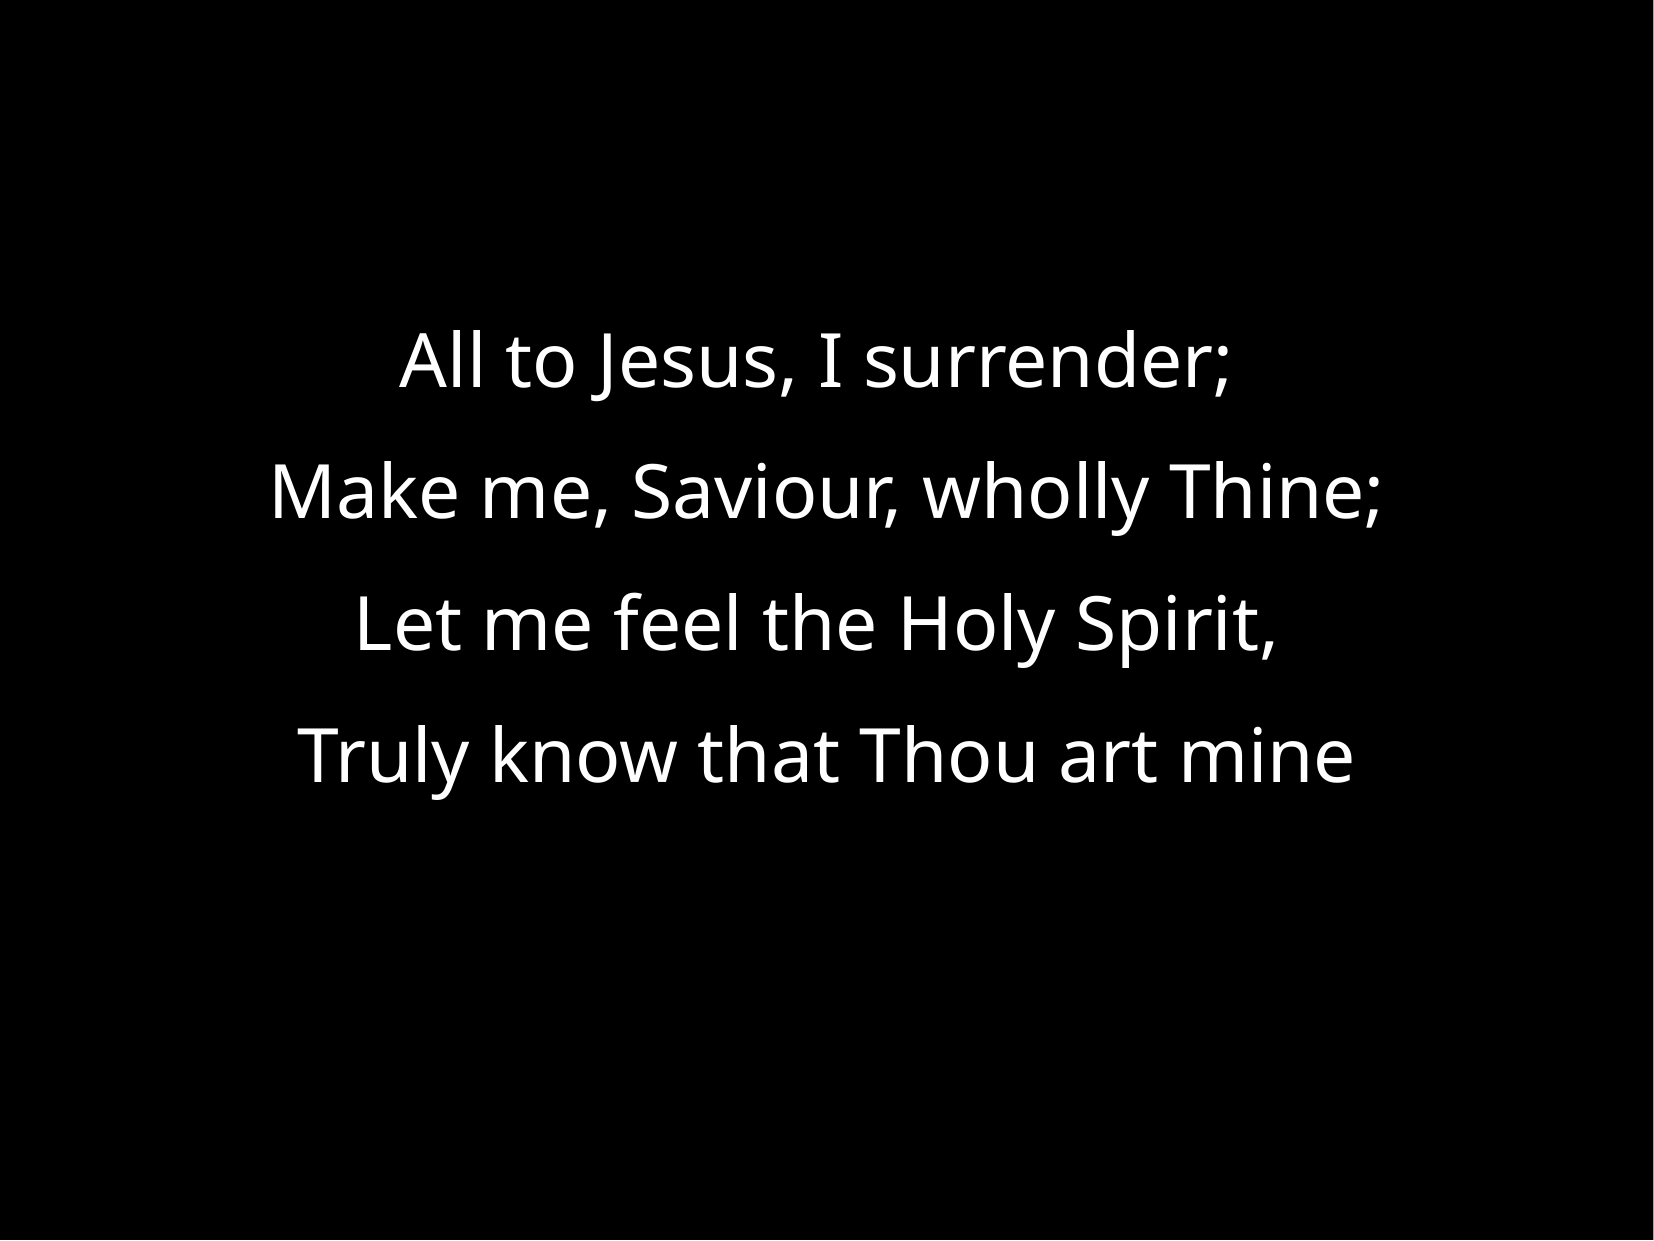

#
All to Jesus, I surrender;
Make me, Saviour, wholly Thine;
Let me feel the Holy Spirit,
Truly know that Thou art mine